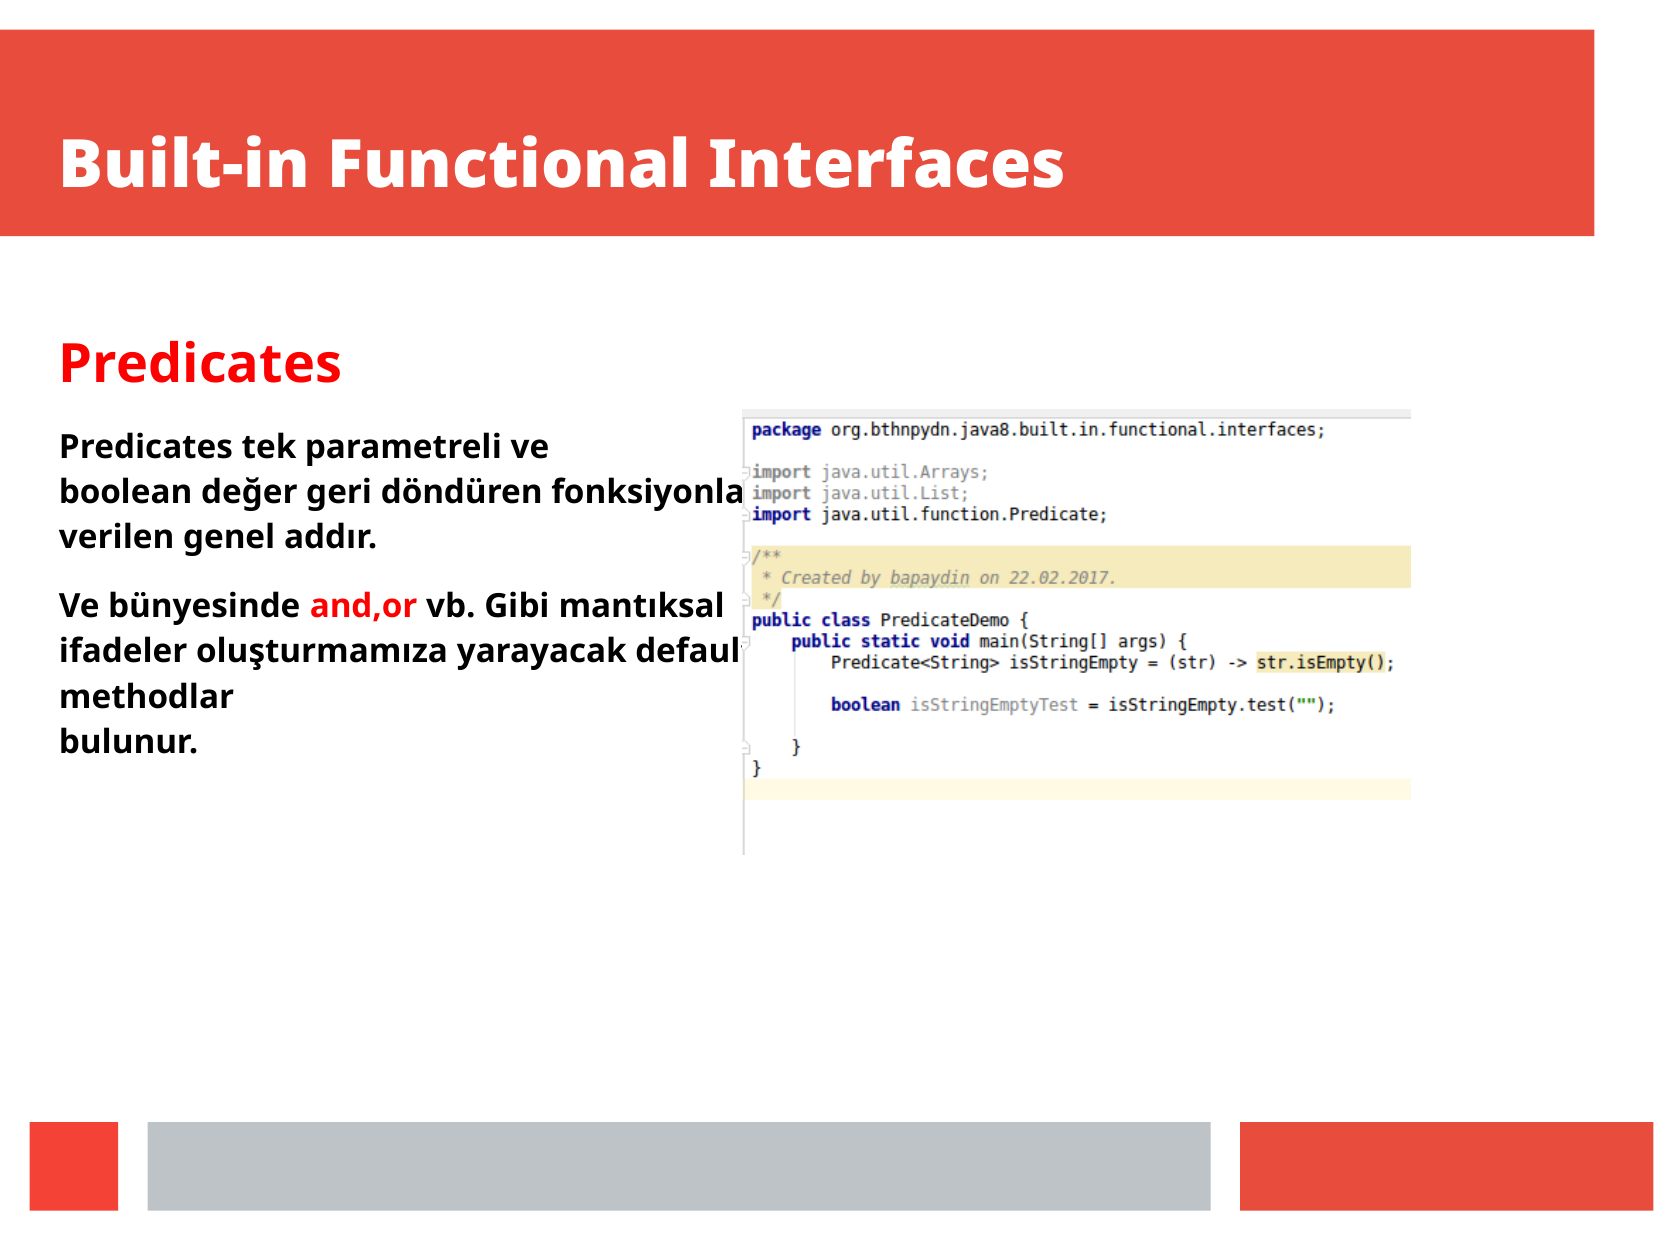

# Built-in Functional Interfaces
Predicates
Predicates tek parametreli ve
boolean değer geri döndüren fonksiyonlara verilen genel addır.
Ve bünyesinde and,or vb. Gibi mantıksal ifadeler oluşturmamıza yarayacak default methodlar
bulunur.